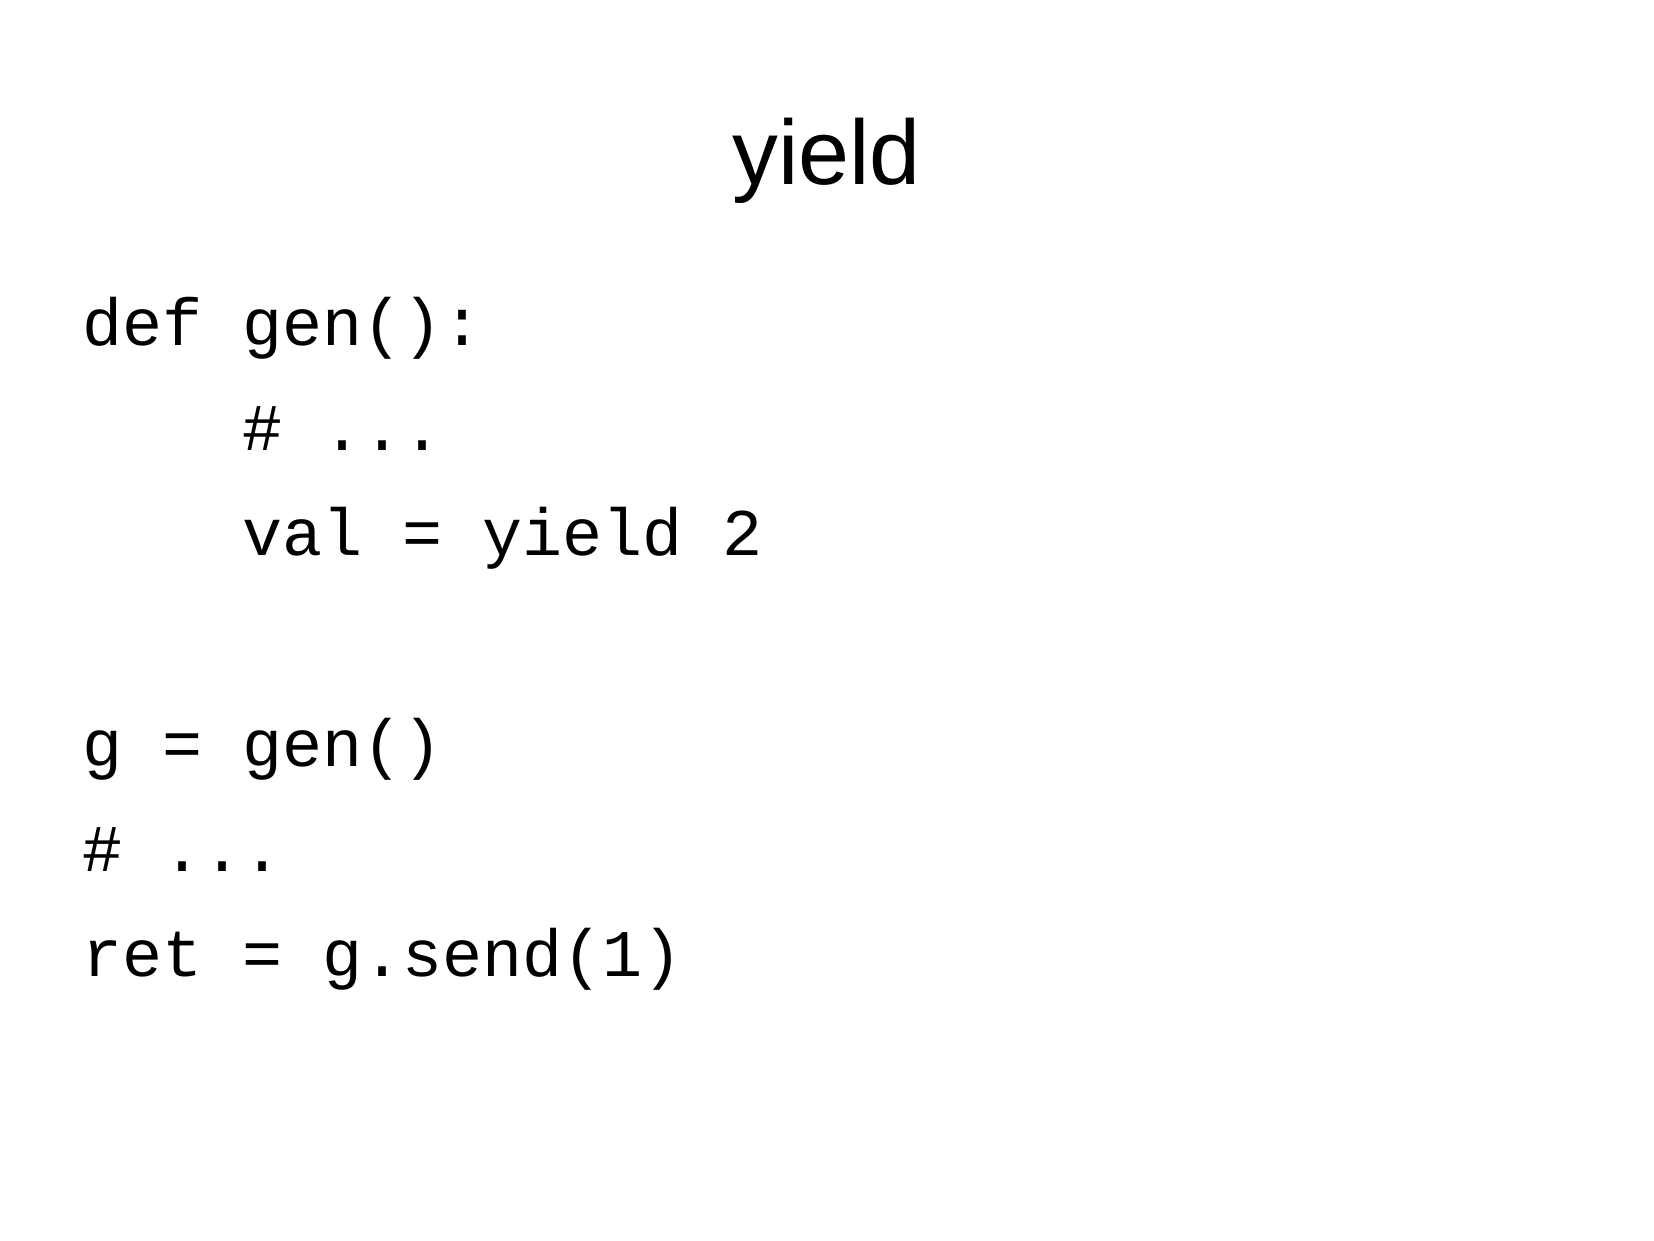

# yield
def gen():
 # ...
 val = yield 2
g = gen()
# ...
ret = g.send(1)